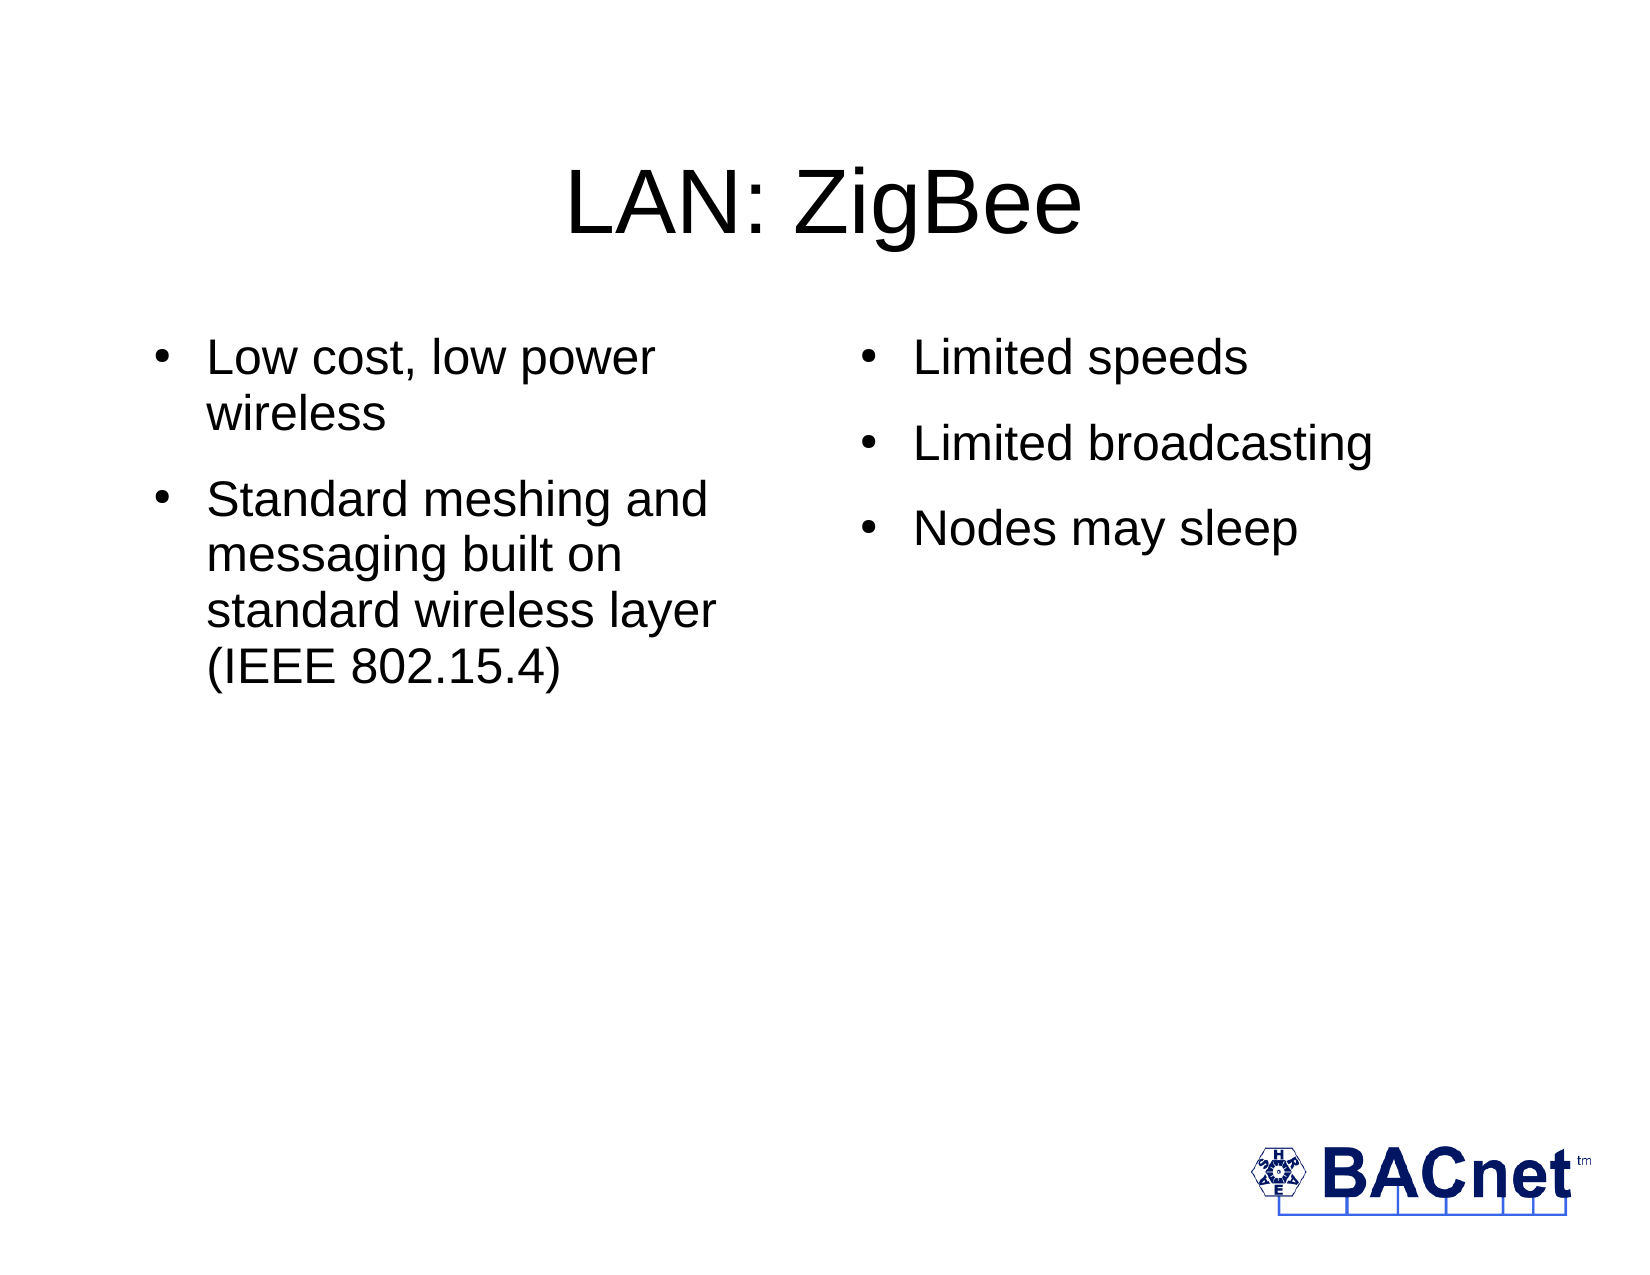

# LAN: ZigBee
Low cost, low power wireless
Standard meshing and messaging built on standard wireless layer (IEEE 802.15.4)
Limited speeds
Limited broadcasting
Nodes may sleep